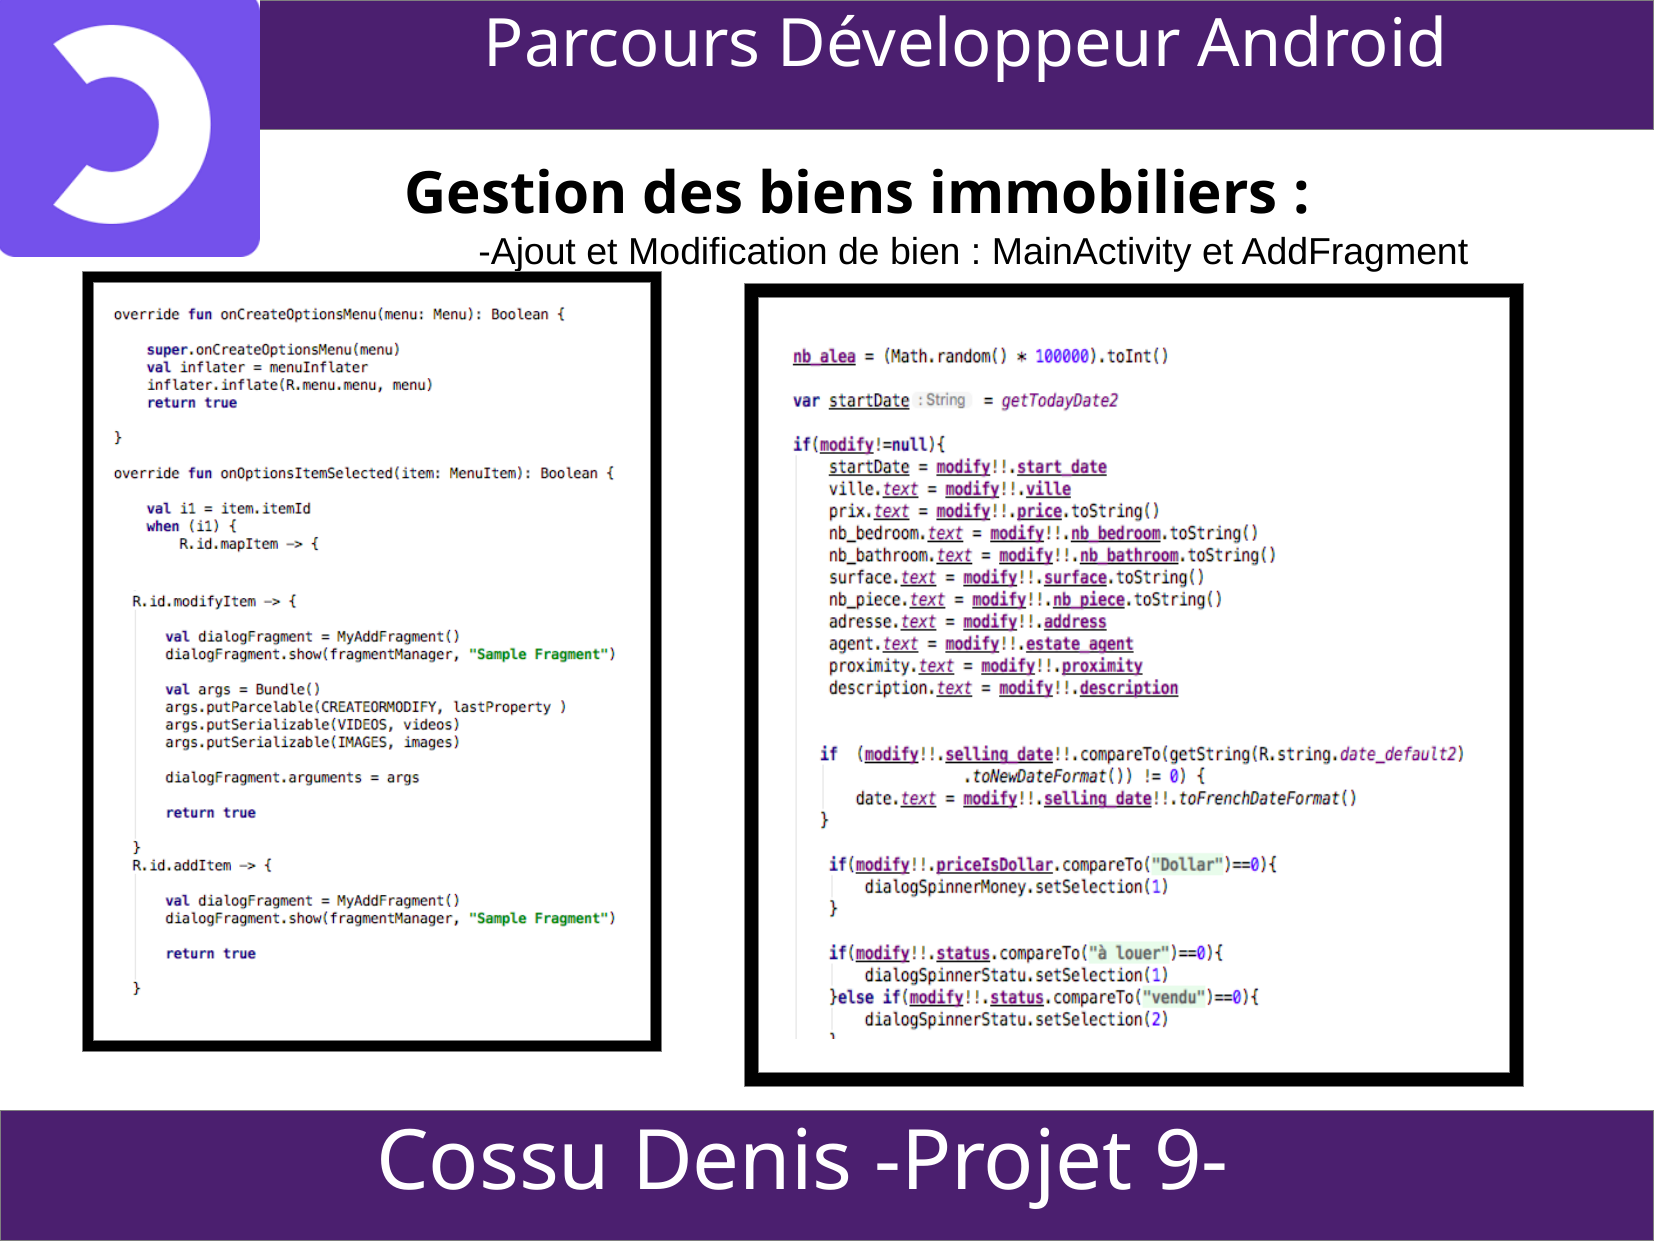

Gestion des biens immobiliers :
	-Ajout et Modification de bien : MainActivity et AddFragment